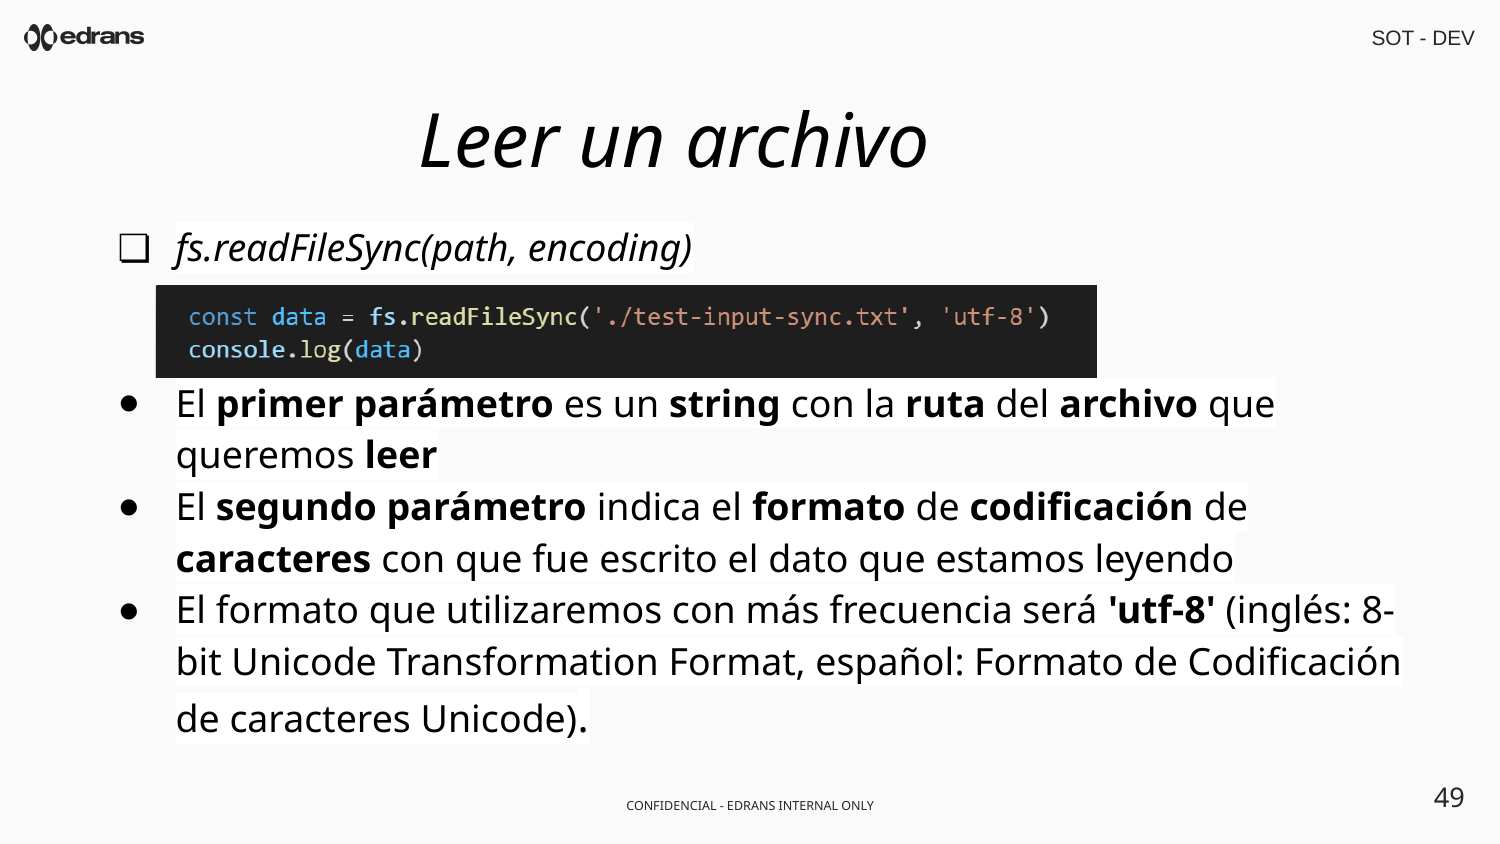

SOT - DEV
Leer un archivo
fs.readFileSync(path, encoding)
El primer parámetro es un string con la ruta del archivo que queremos leer
El segundo parámetro indica el formato de codificación de caracteres con que fue escrito el dato que estamos leyendo
El formato que utilizaremos con más frecuencia será 'utf-8' (inglés: 8-bit Unicode Transformation Format, español: Formato de Codificación de caracteres Unicode).
CONFIDENCIAL - EDRANS INTERNAL ONLY